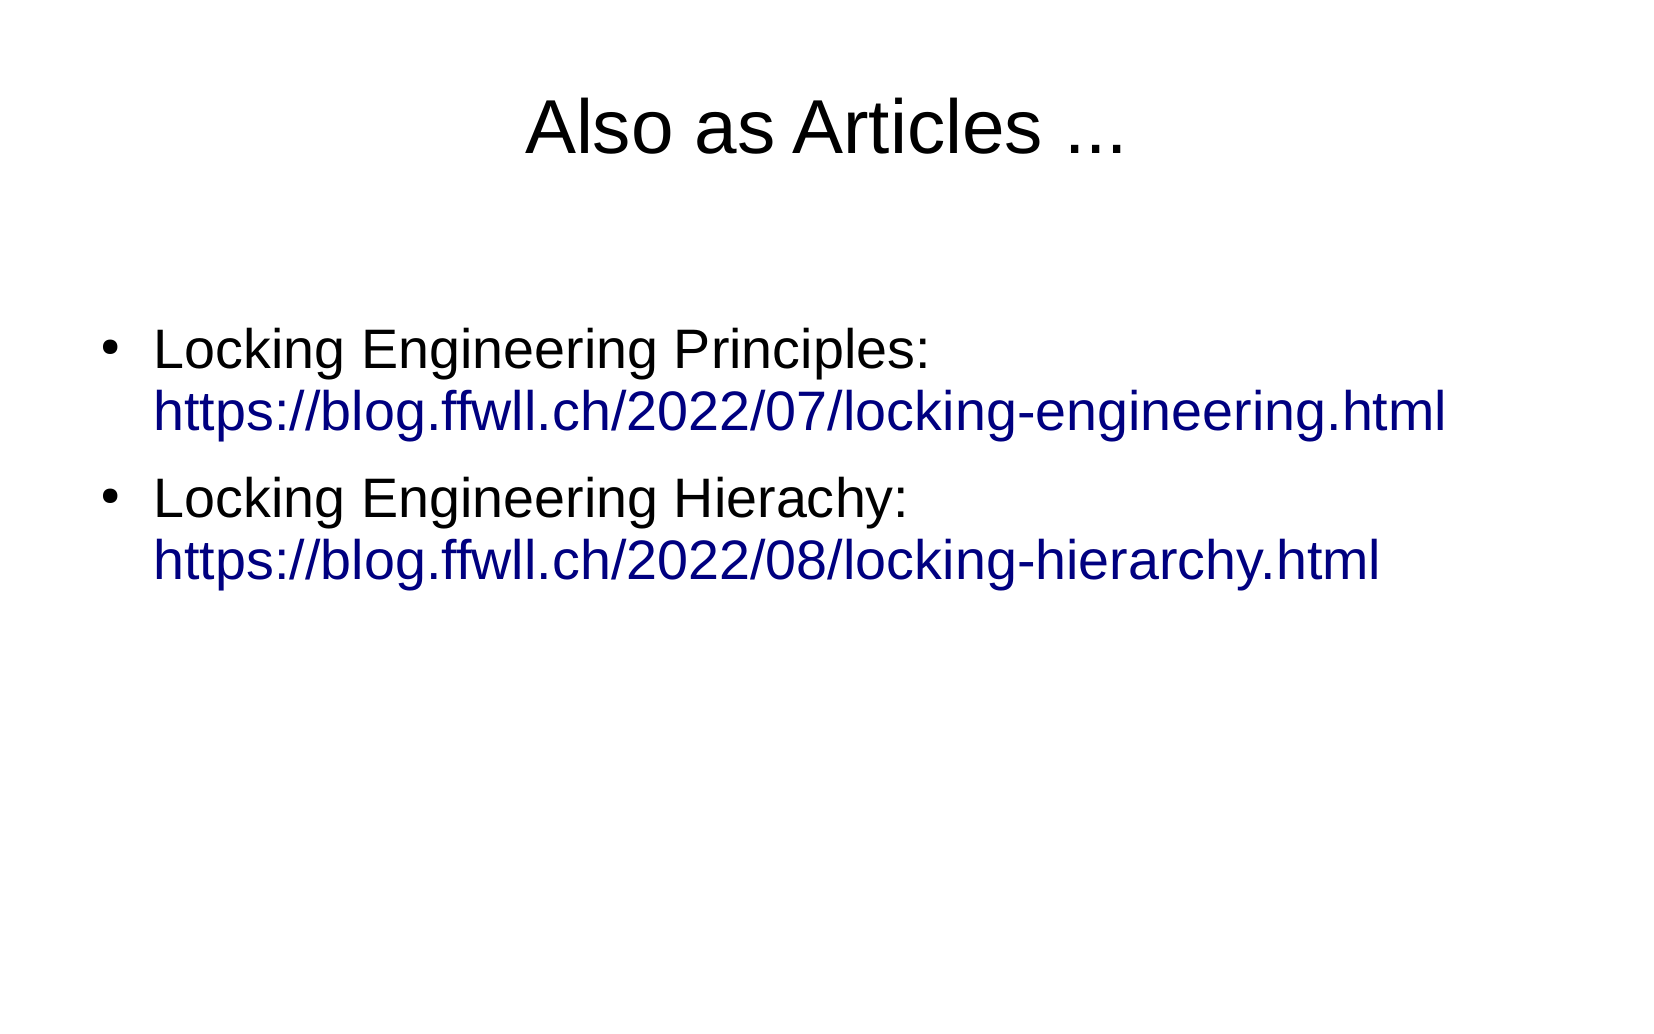

# Also as Articles ...
Locking Engineering Principles: https://blog.ffwll.ch/2022/07/locking-engineering.html
Locking Engineering Hierachy: https://blog.ffwll.ch/2022/08/locking-hierarchy.html